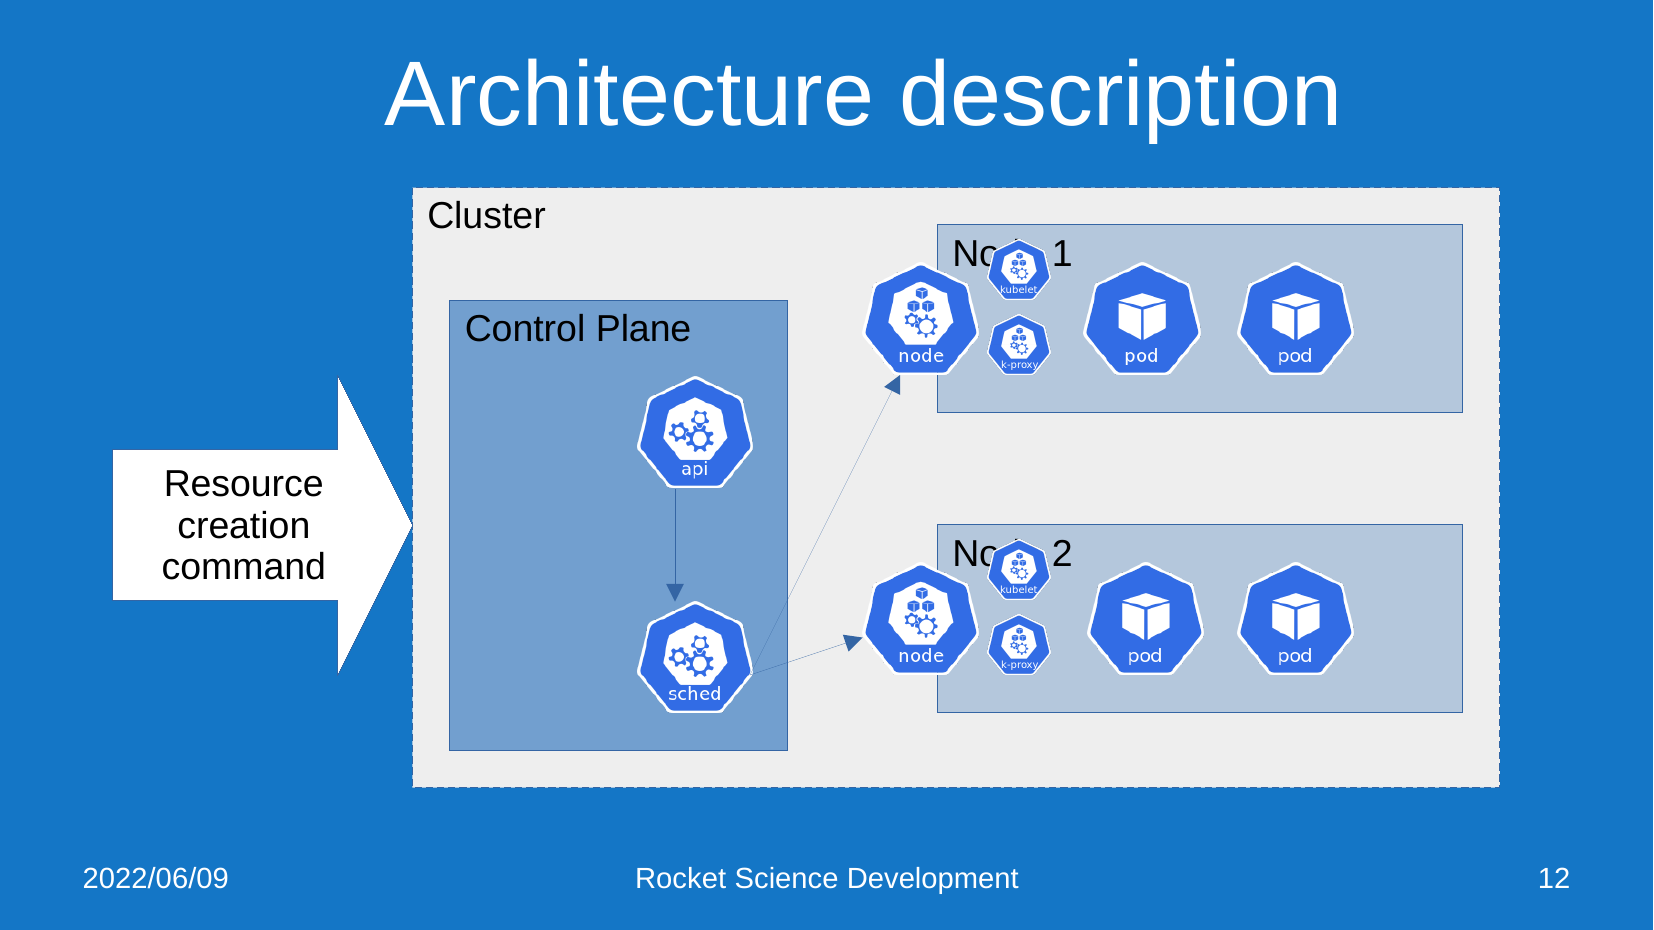

# Architecture description
Cluster
Node 1
Control Plane
Resource creation command
Node 2
2022/06/09
Rocket Science Development
12